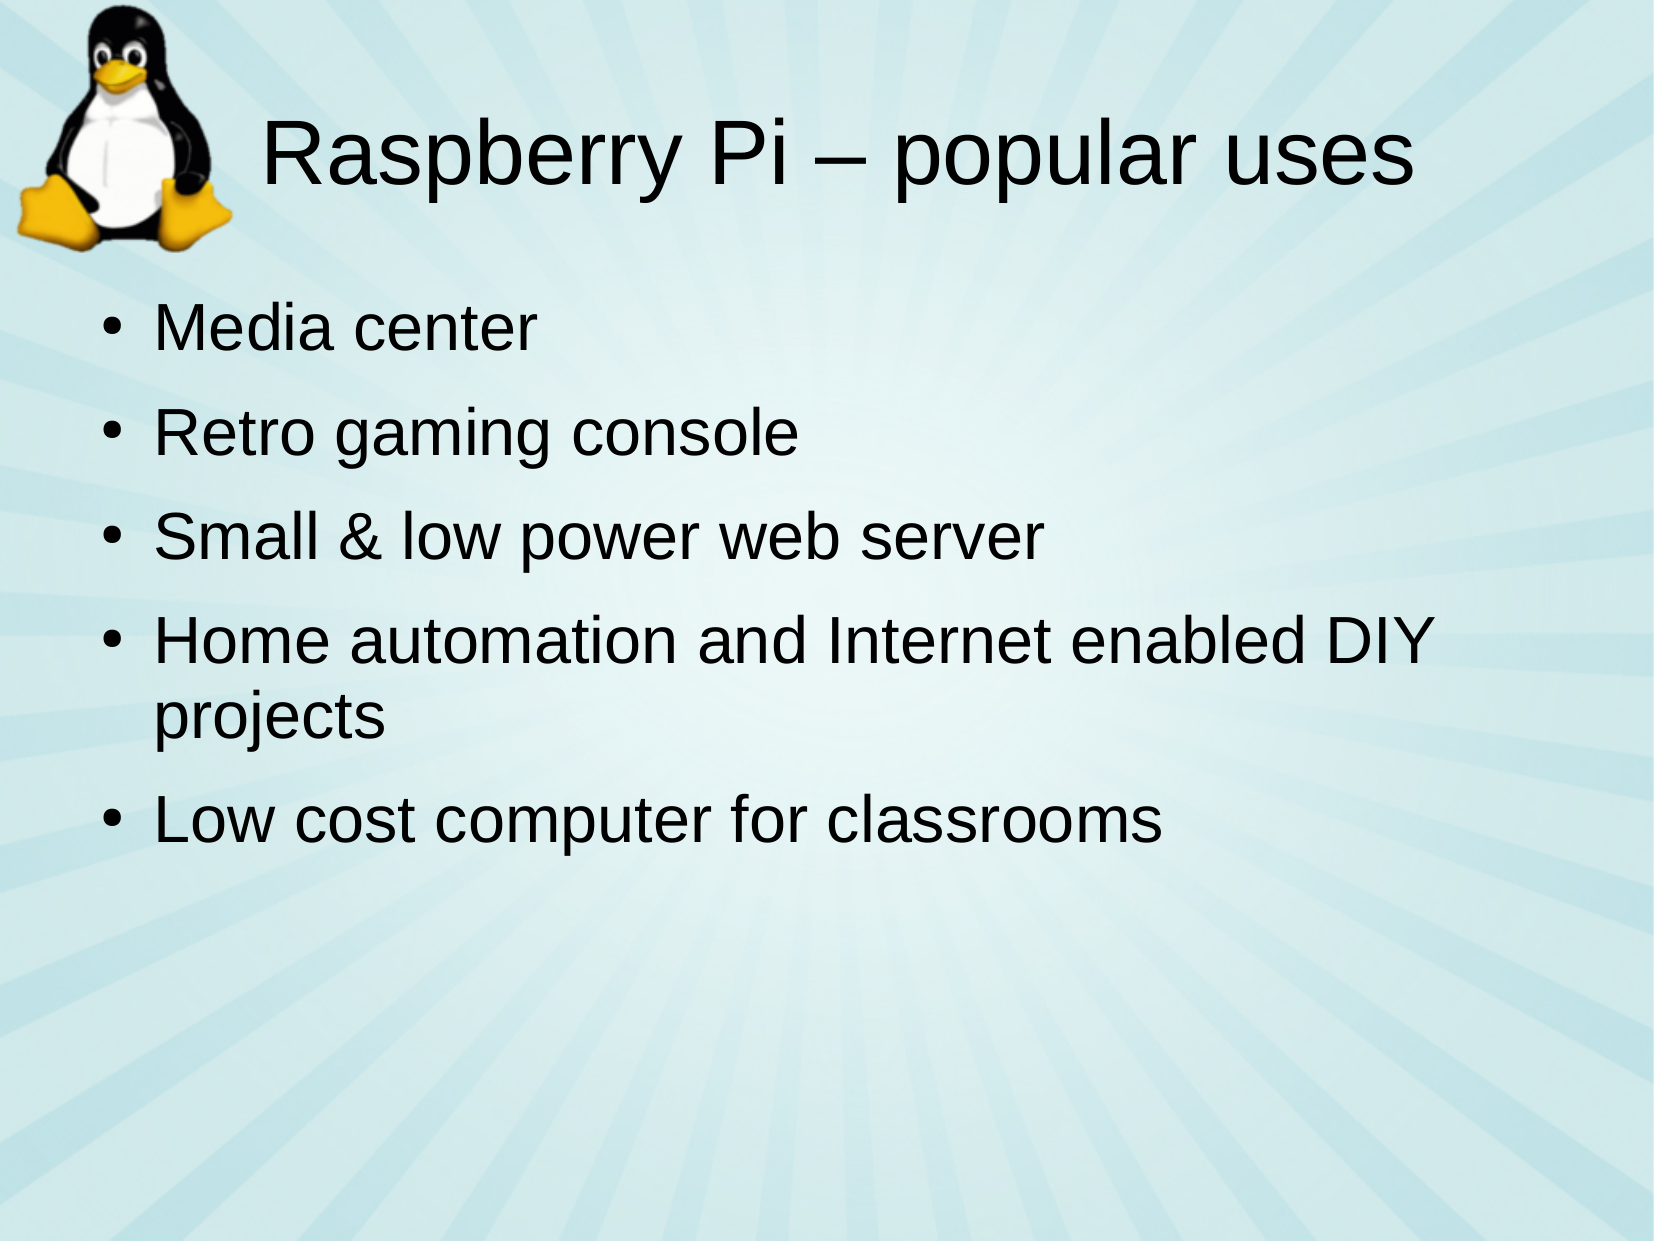

# Raspberry Pi – popular uses
Media center
Retro gaming console
Small & low power web server
Home automation and Internet enabled DIY projects
Low cost computer for classrooms